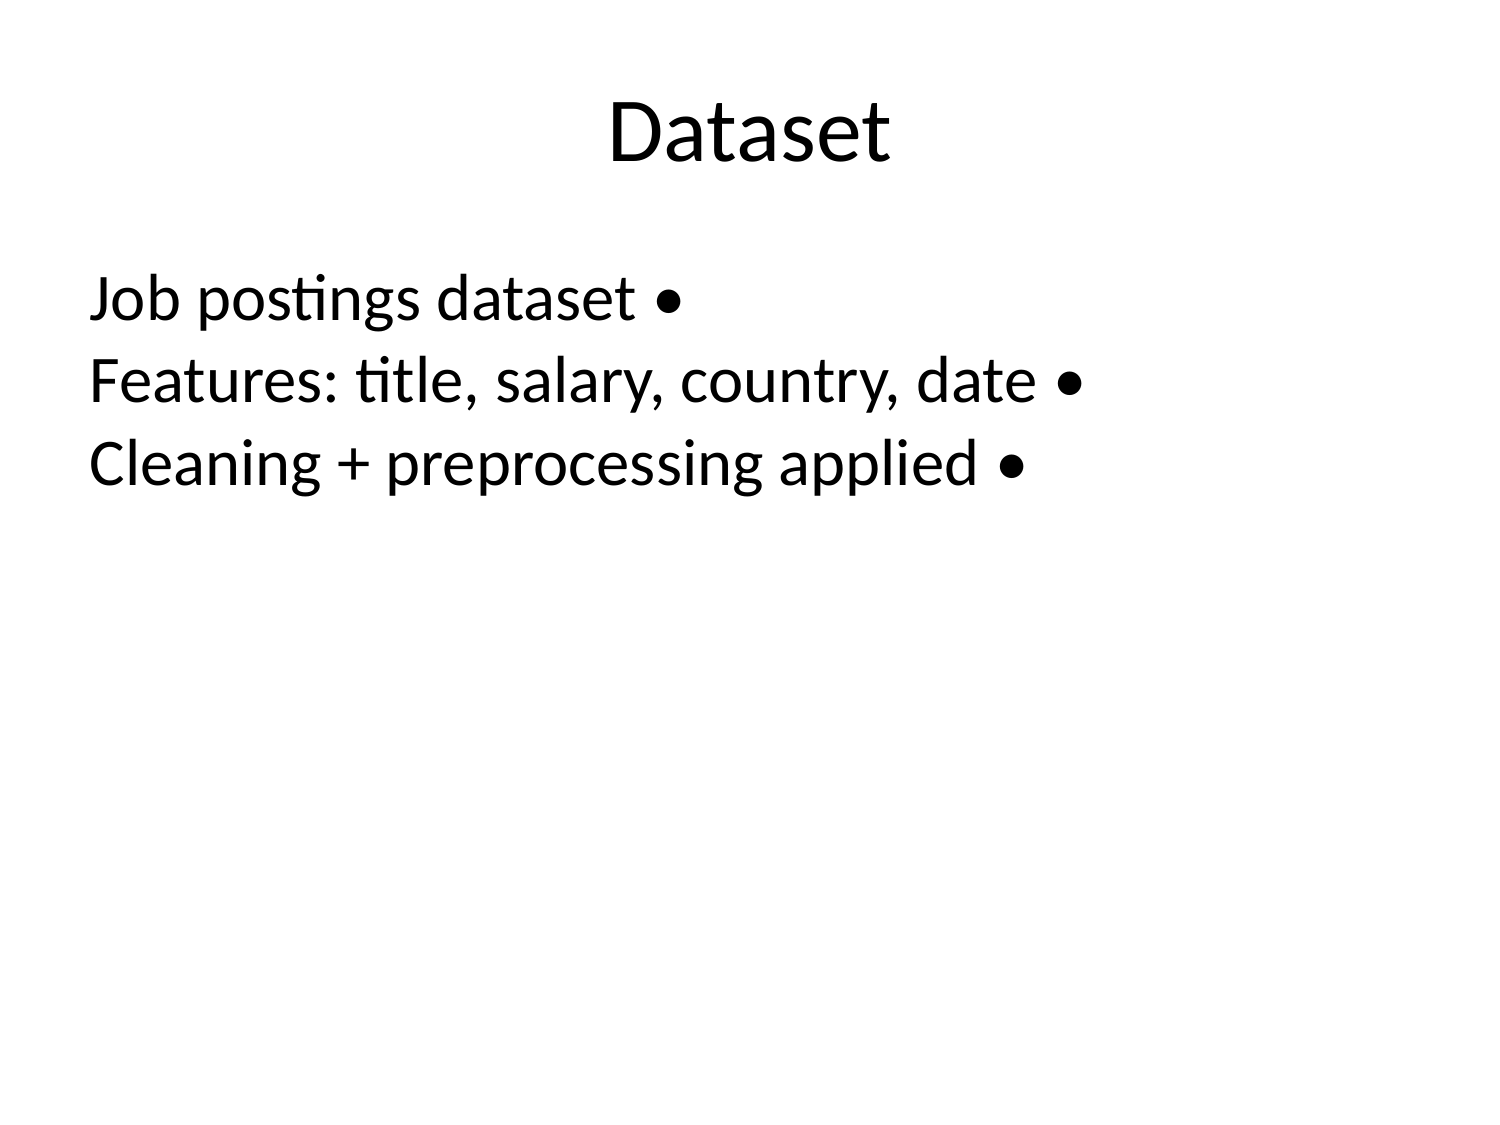

Dataset
• Job postings dataset
• Features: title, salary, country, date
• Cleaning + preprocessing applied